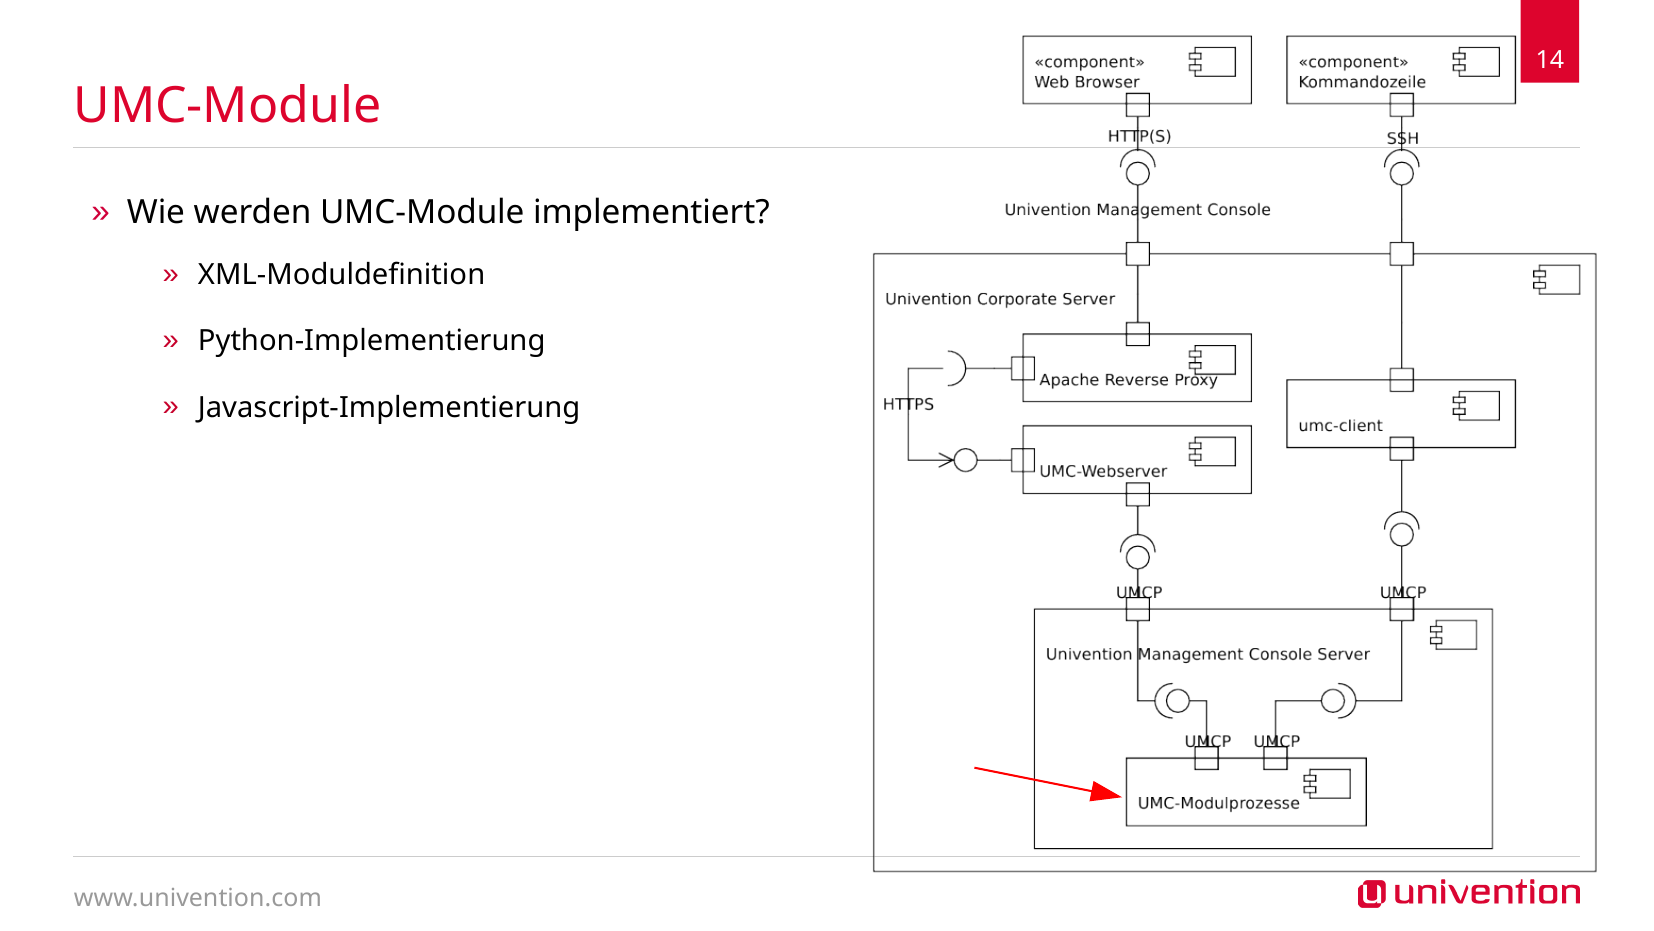

# UMC-Module
Wie werden UMC-Module implementiert?
XML-Moduldefinition
Python-Implementierung
Javascript-Implementierung